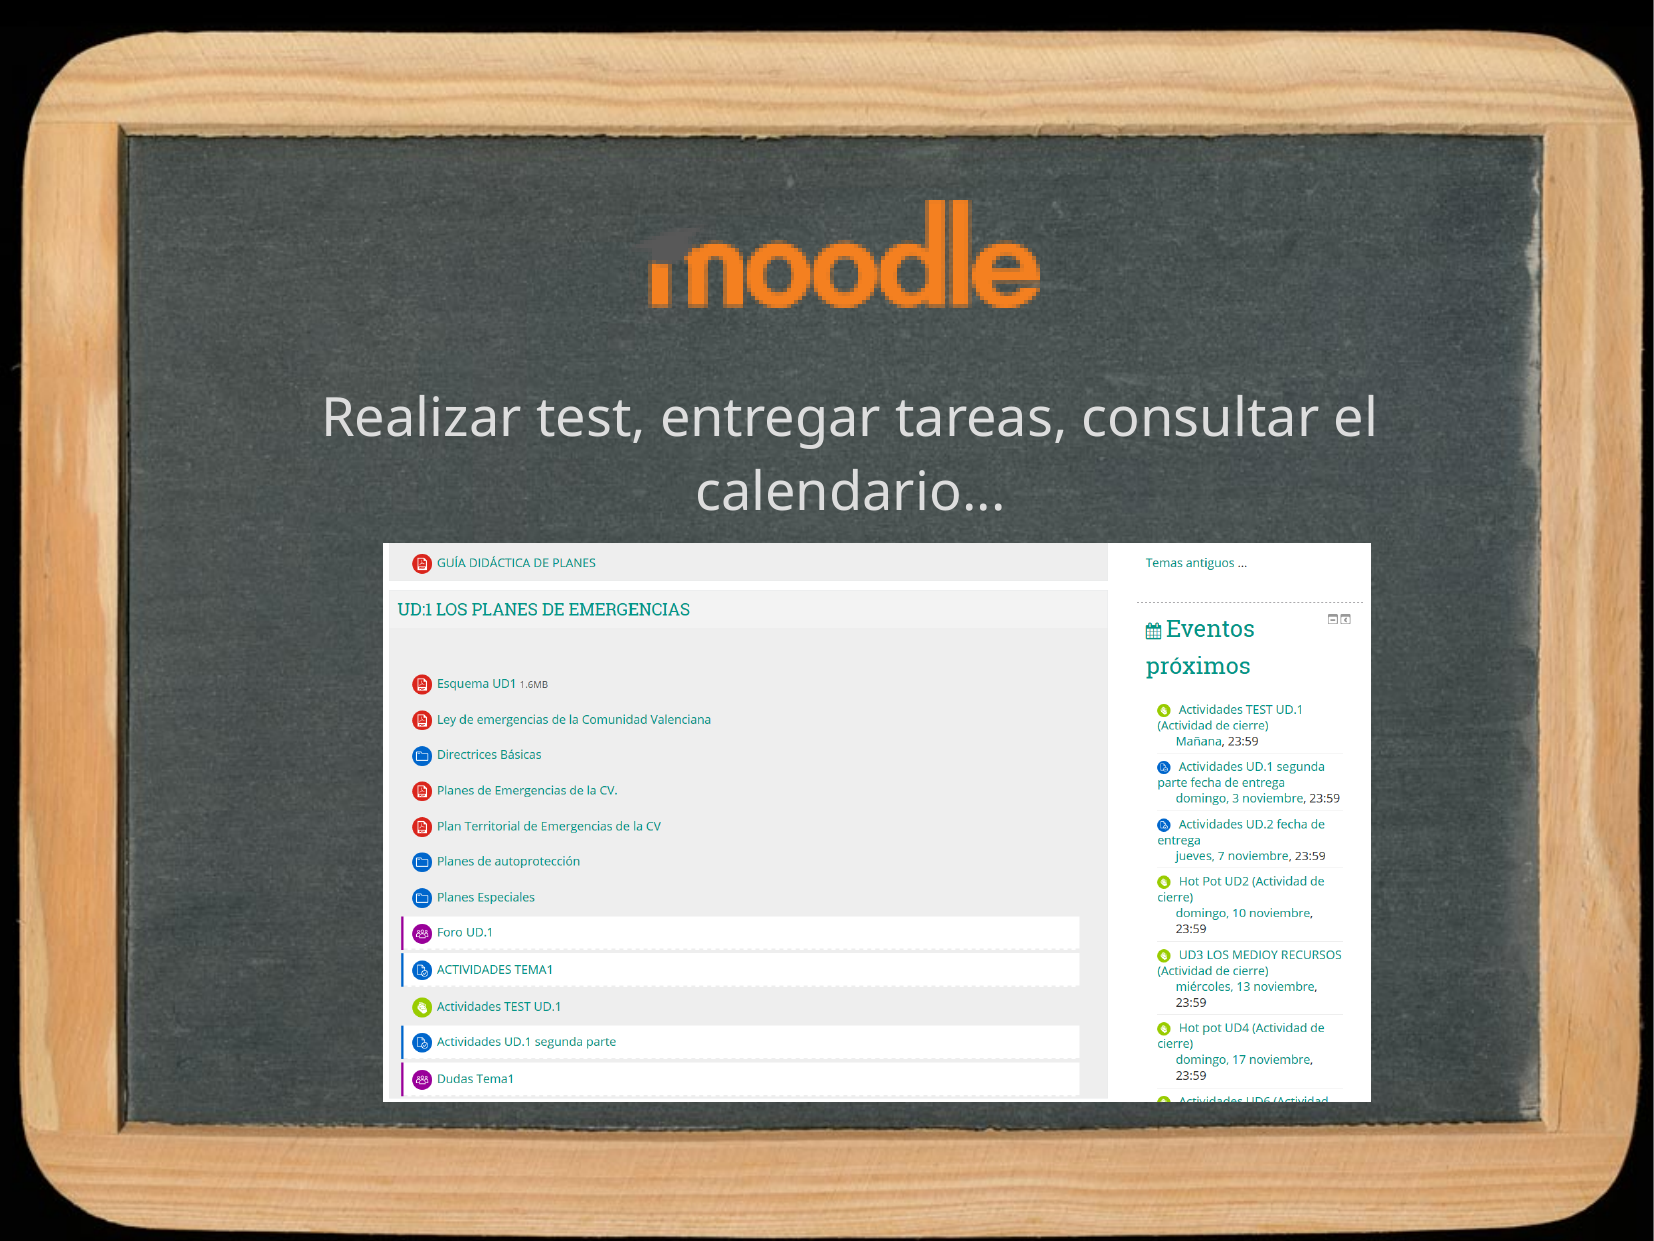

Realizar test, entregar tareas, consultar el calendario...